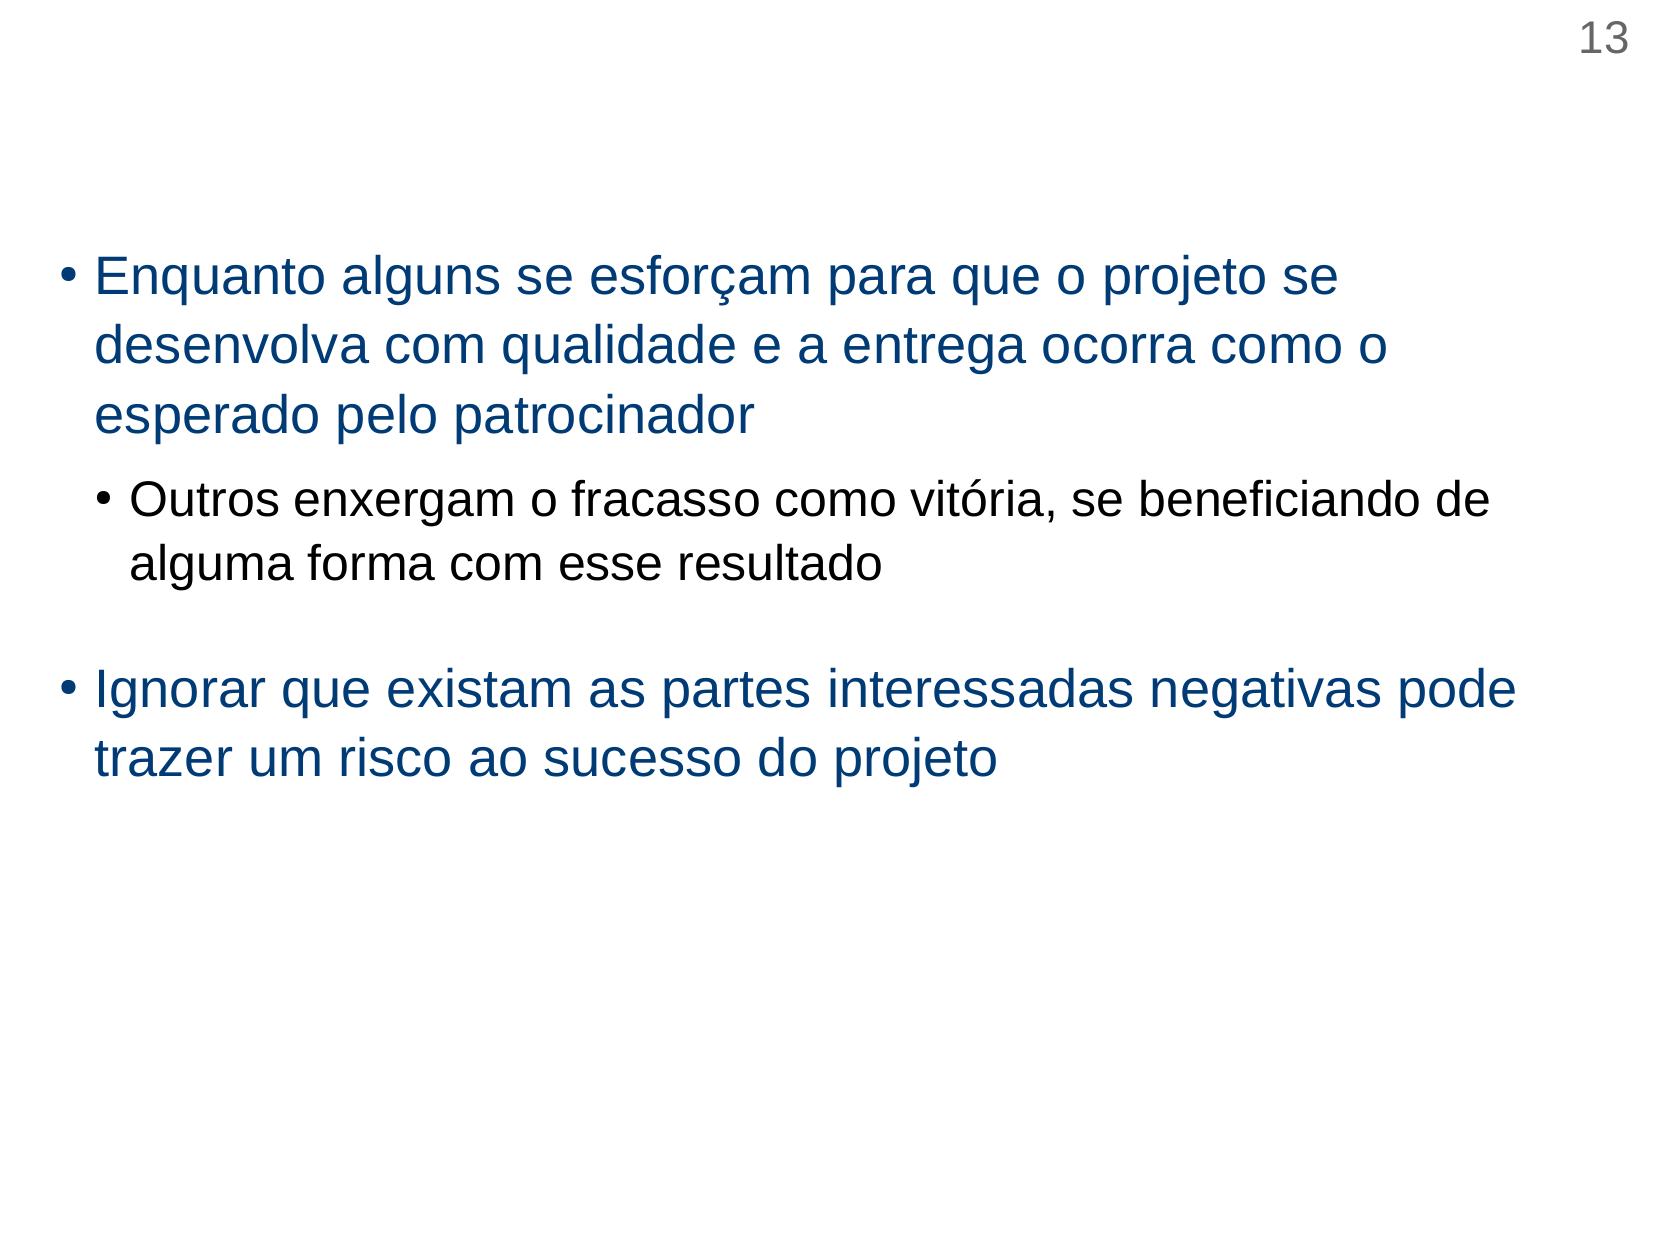

13
#
Enquanto alguns se esforçam para que o projeto se desenvolva com qualidade e a entrega ocorra como o esperado pelo patrocinador
Outros enxergam o fracasso como vitória, se beneficiando de alguma forma com esse resultado
Ignorar que existam as partes interessadas negativas pode trazer um risco ao sucesso do projeto